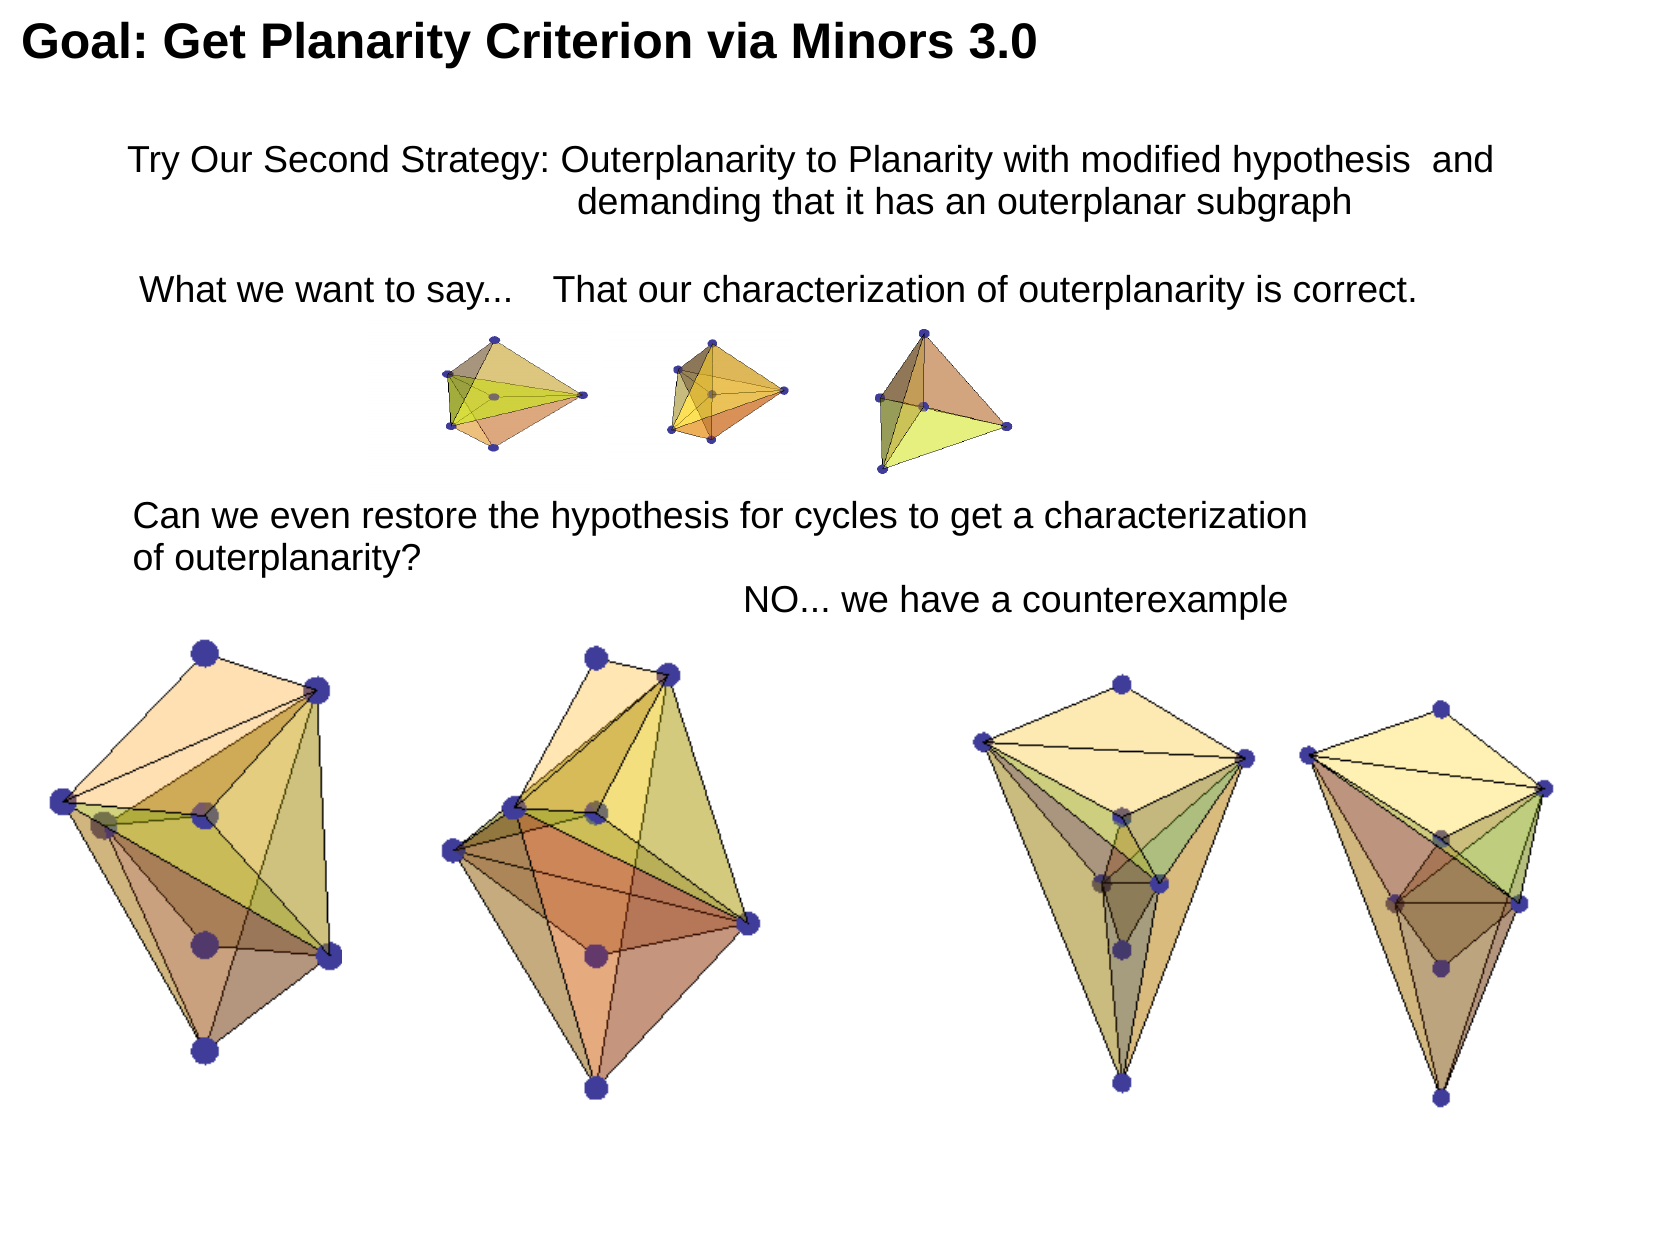

Goal: Get Planarity Criterion via Minors 3.0
Try Our Second Strategy: Outerplanarity to Planarity with modified hypothesis and
						demanding that it has an outerplanar subgraph
What we want to say...
That our characterization of outerplanarity is correct.
Can we even restore the hypothesis for cycles to get a characterization
of outerplanarity?
								 NO... we have a counterexample